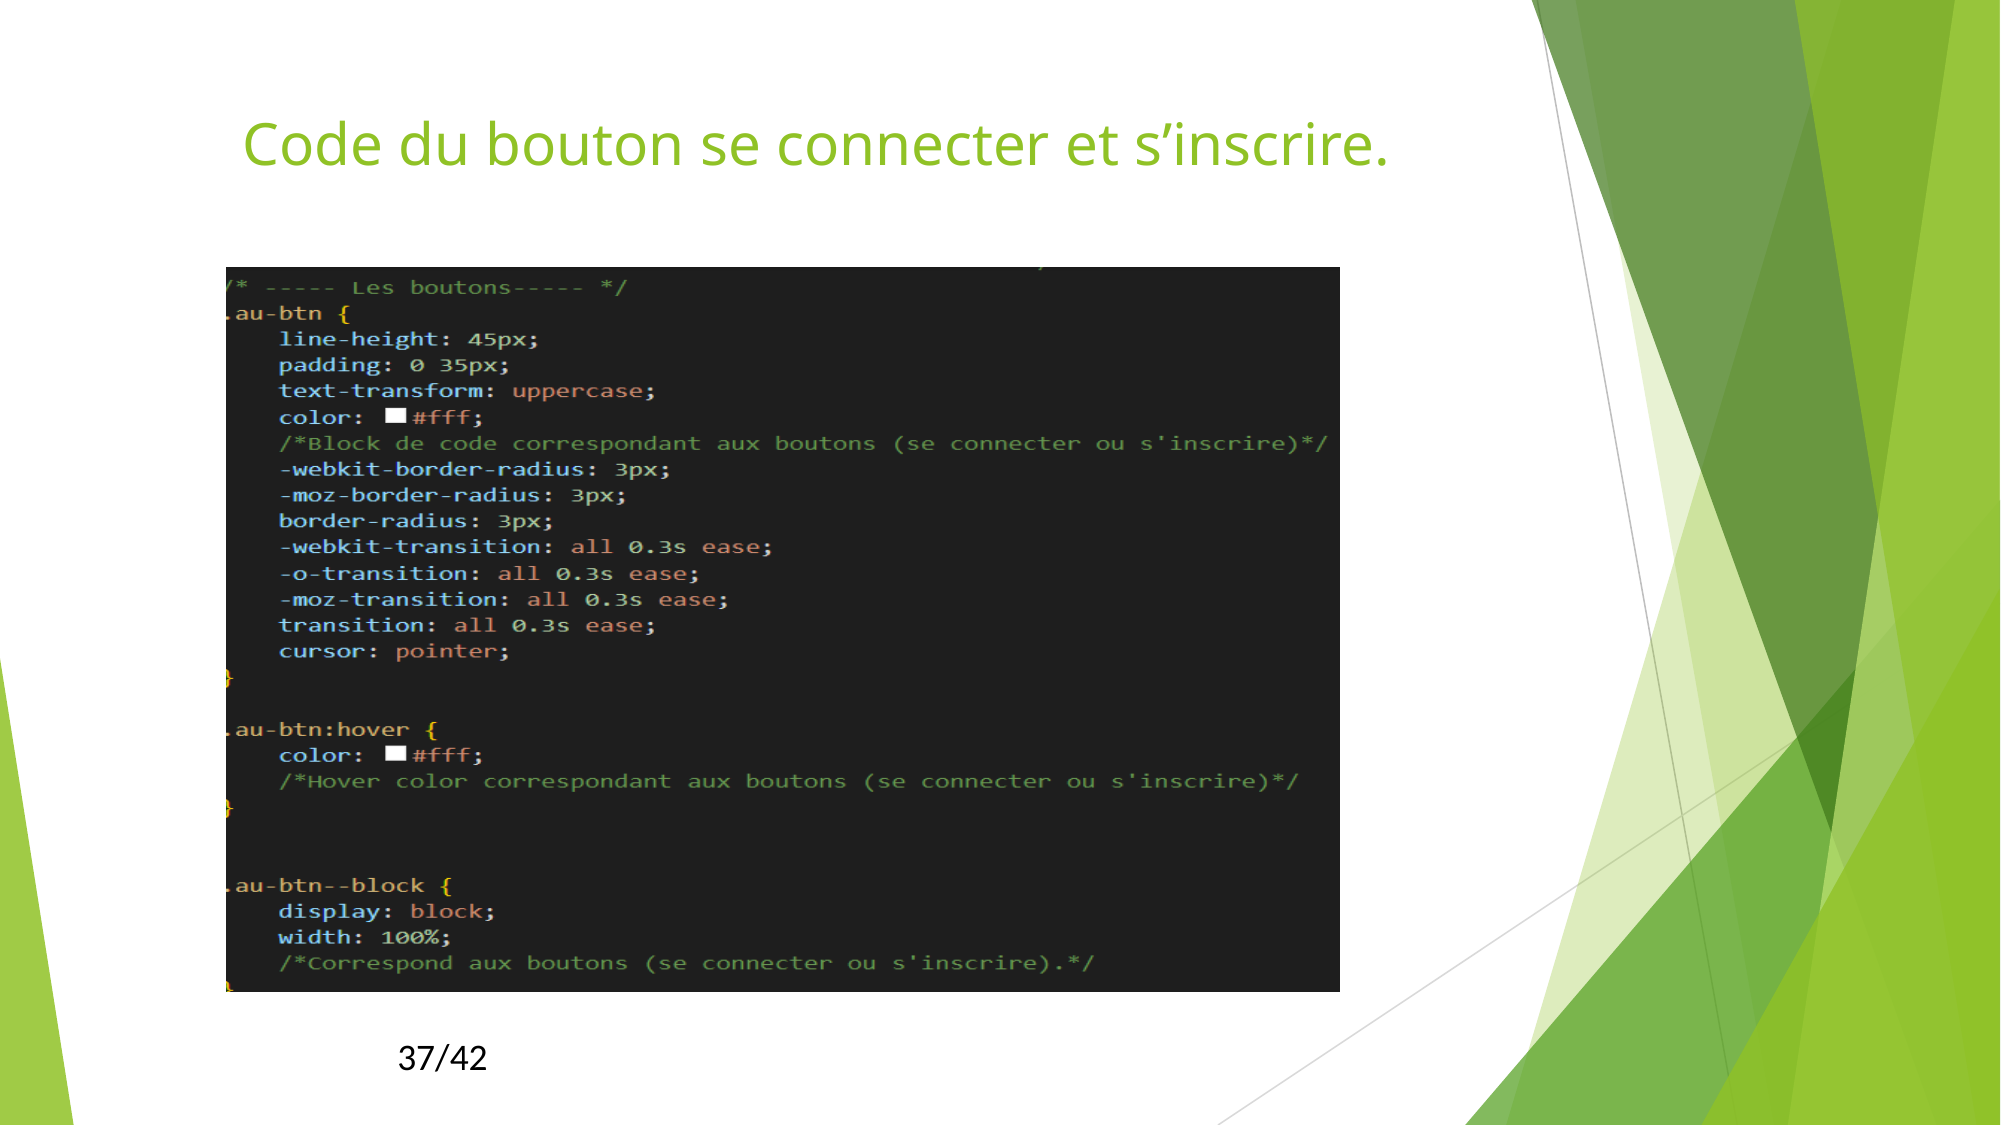

# Code du bouton se connecter et s’inscrire.
37/42